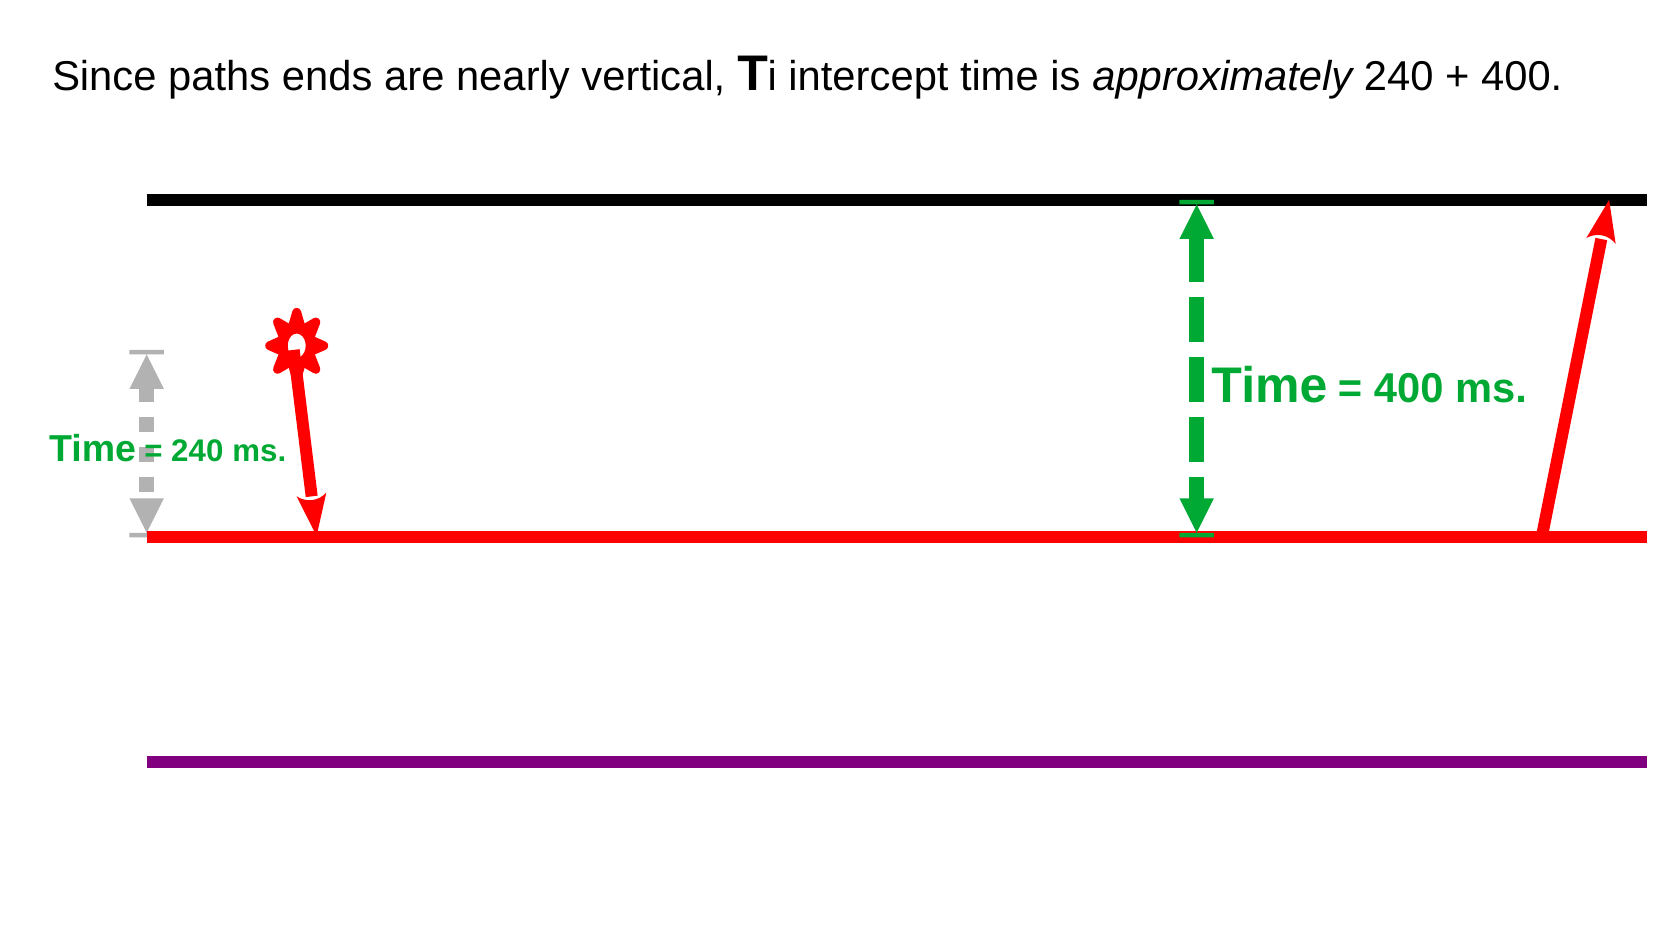

Since paths ends are nearly vertical, Ti intercept time is approximately 240 + 400.
Time = 400 ms.
Time = 240 ms.